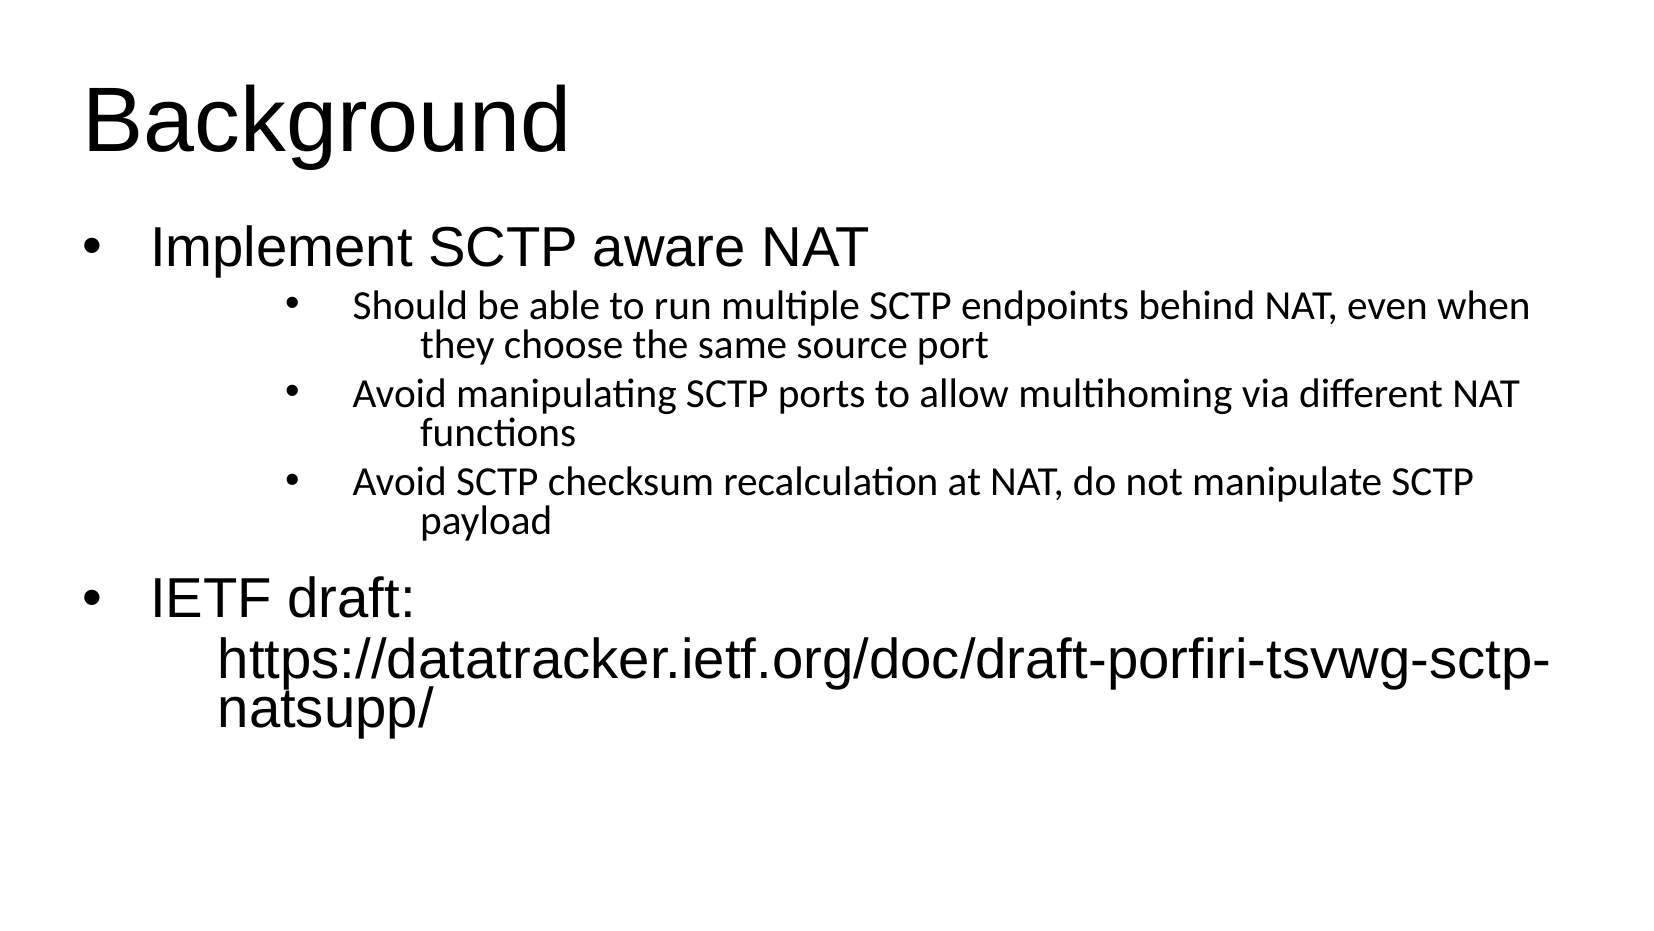

# Background
Implement SCTP aware NAT
Should be able to run multiple SCTP endpoints behind NAT, even when they choose the same source port
Avoid manipulating SCTP ports to allow multihoming via different NAT functions
Avoid SCTP checksum recalculation at NAT, do not manipulate SCTP payload
IETF draft: https://datatracker.ietf.org/doc/draft-porfiri-tsvwg-sctp-natsupp/